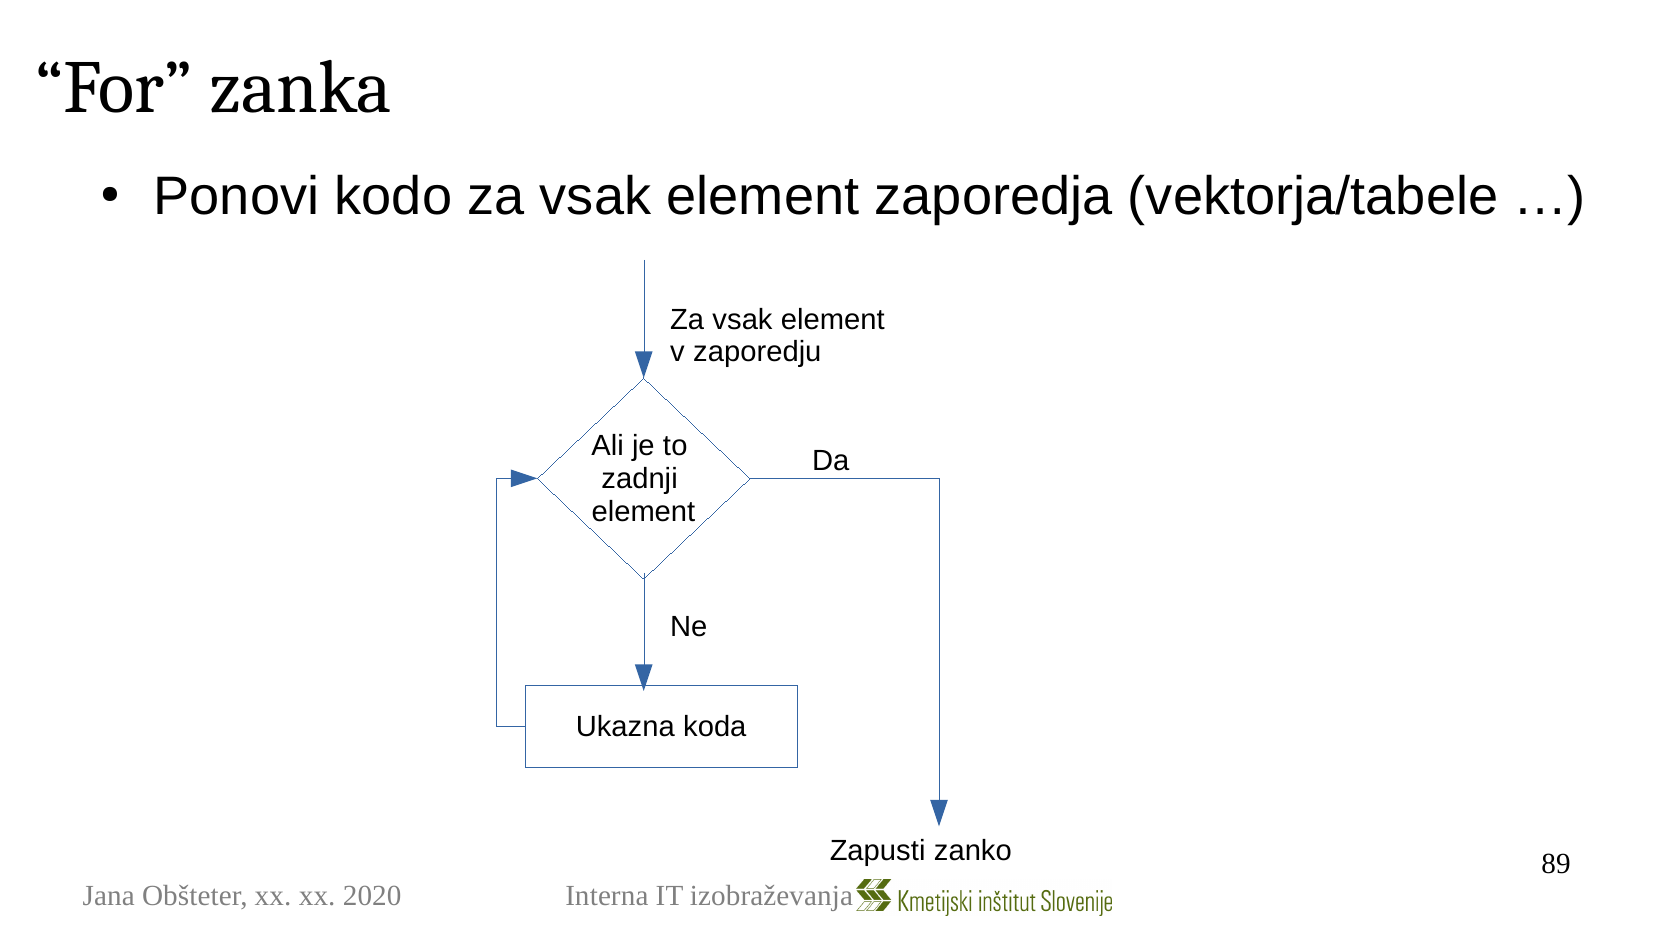

# “For” zanka
Ponovi kodo za vsak element zaporedja (vektorja/tabele …)
Za vsak element
v zaporedju
Ali je to
zadnji
element
Da
Ne
Ukazna koda
Zapusti zanko
89